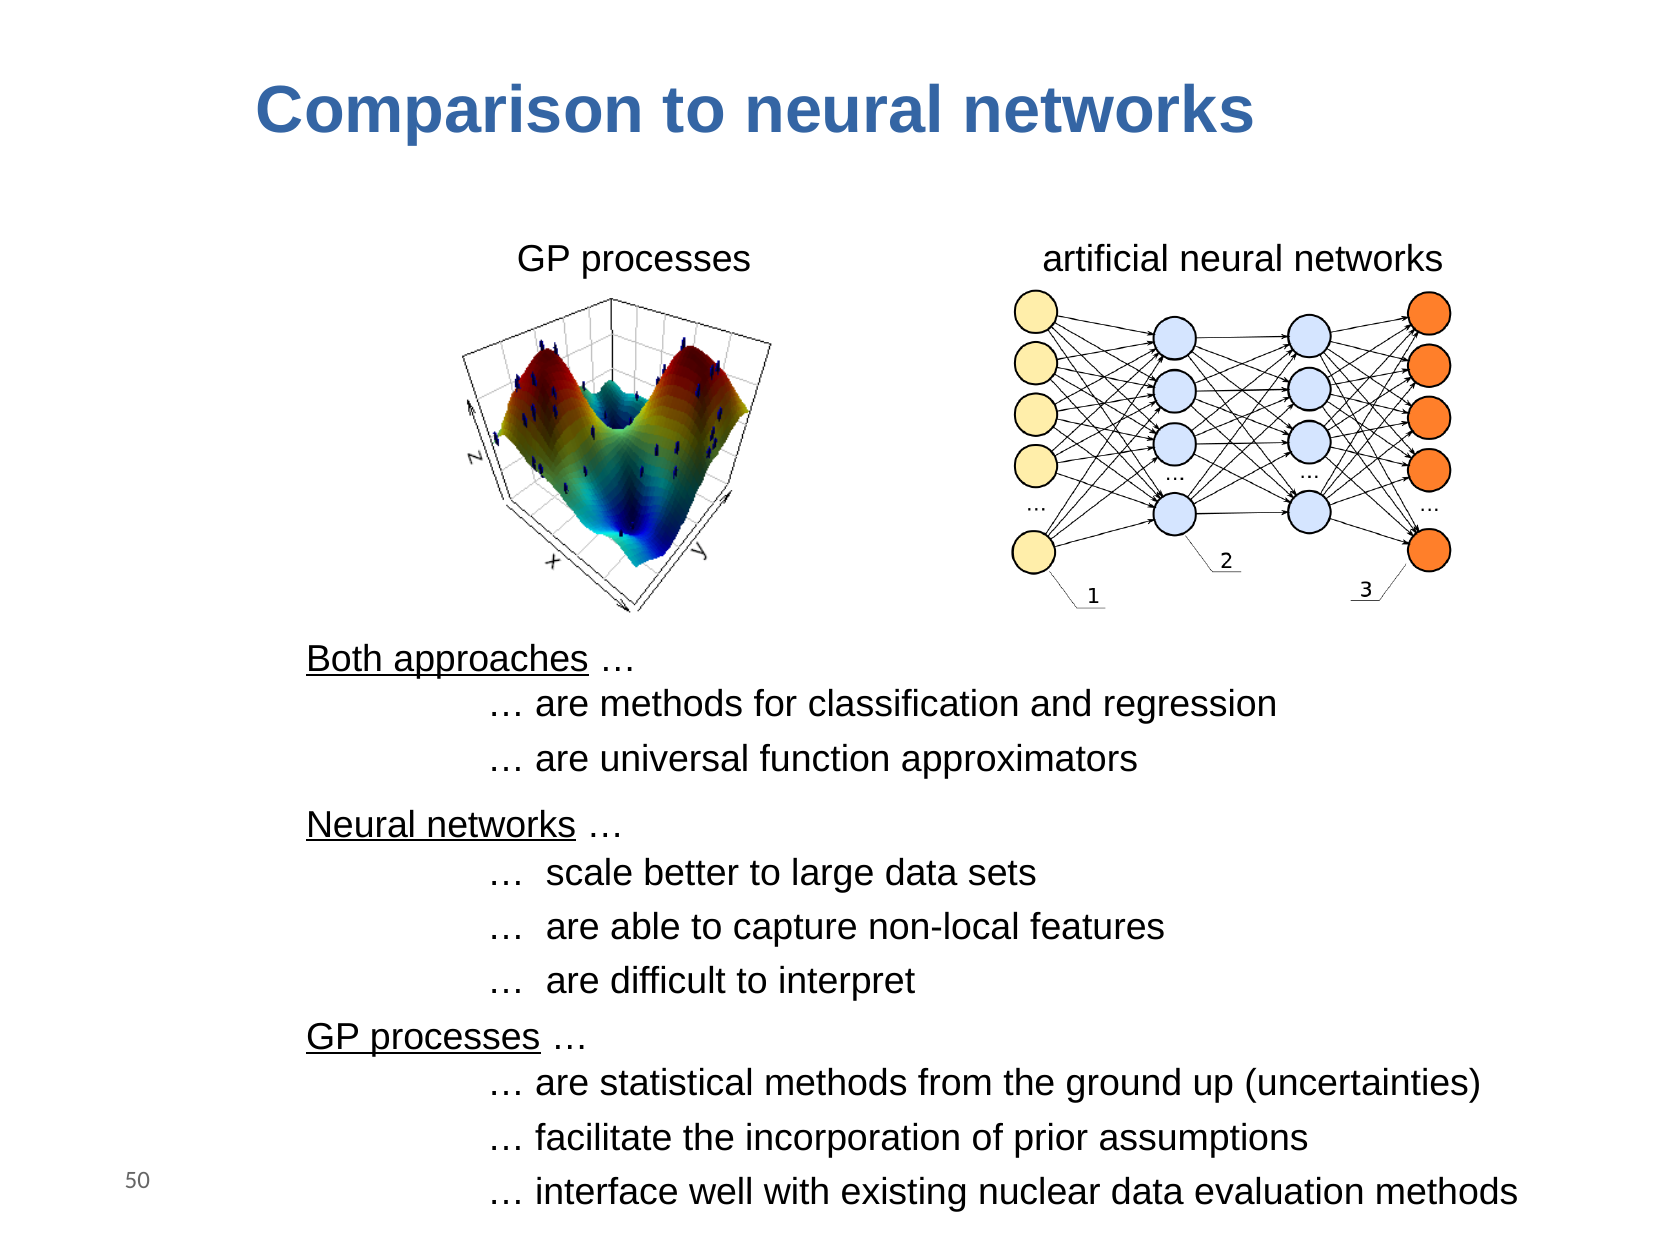

# Comparison to neural networks
GP processes
artificial neural networks
Both approaches …
… are methods for classification and regression
… are universal function approximators
Neural networks …
… scale better to large data sets
… are able to capture non-local features
… are difficult to interpret
GP processes …
… are statistical methods from the ground up (uncertainties)
… facilitate the incorporation of prior assumptions
… interface well with existing nuclear data evaluation methods
50